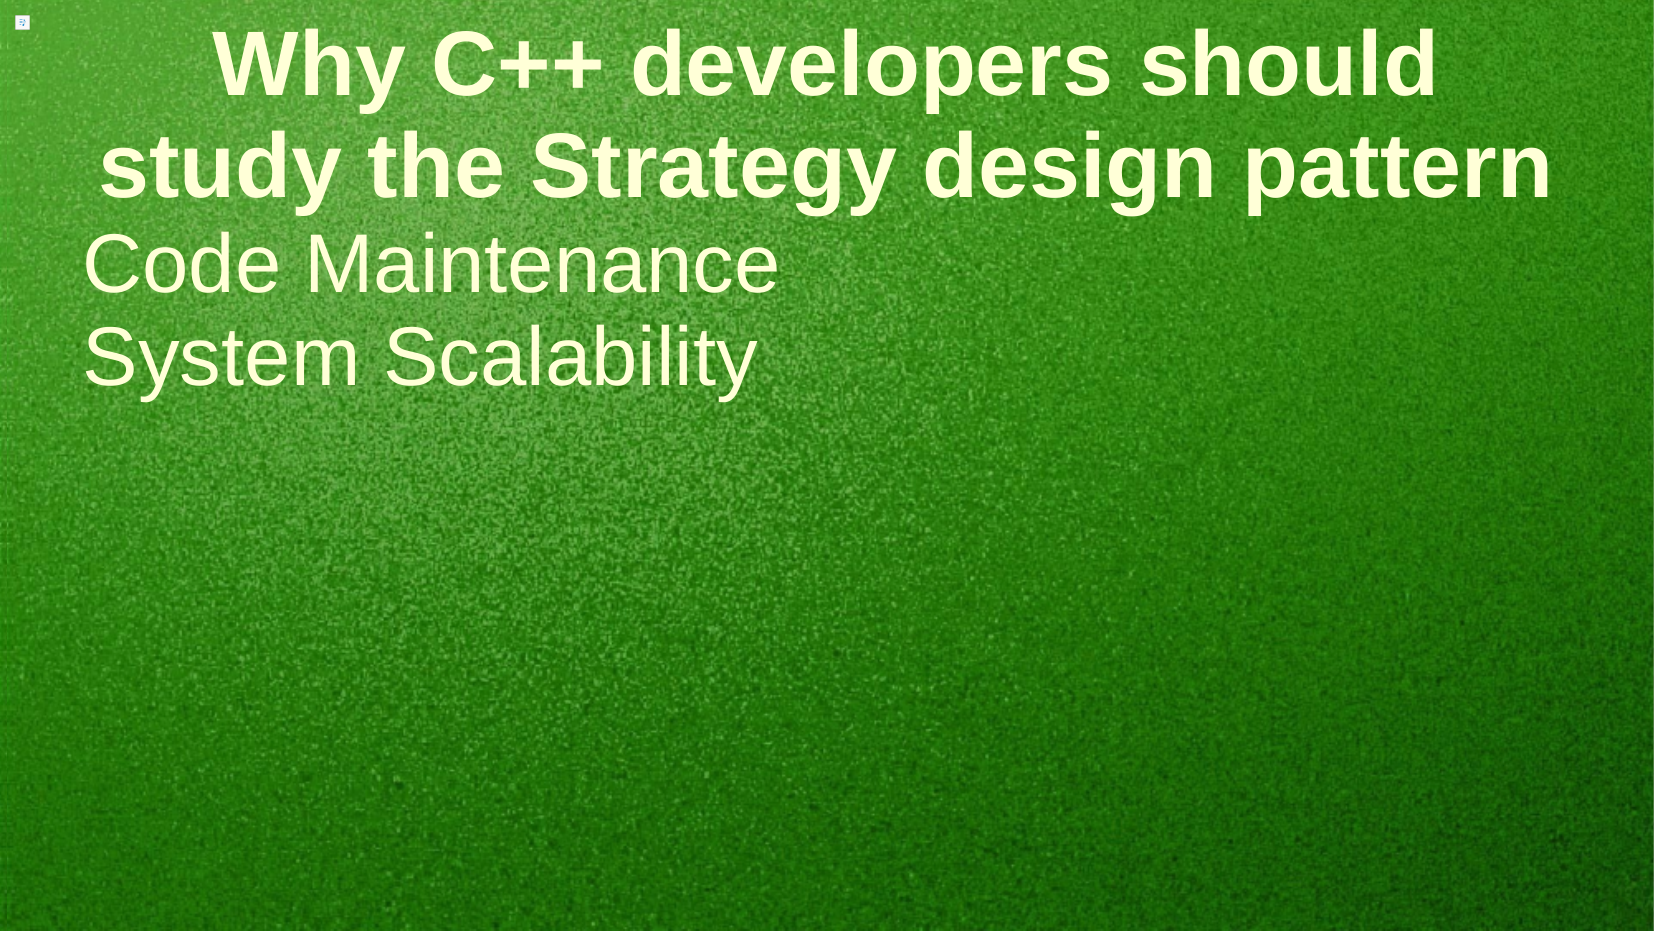

# Why C++ developers should study the Strategy design pattern
Code Maintenance
System Scalability